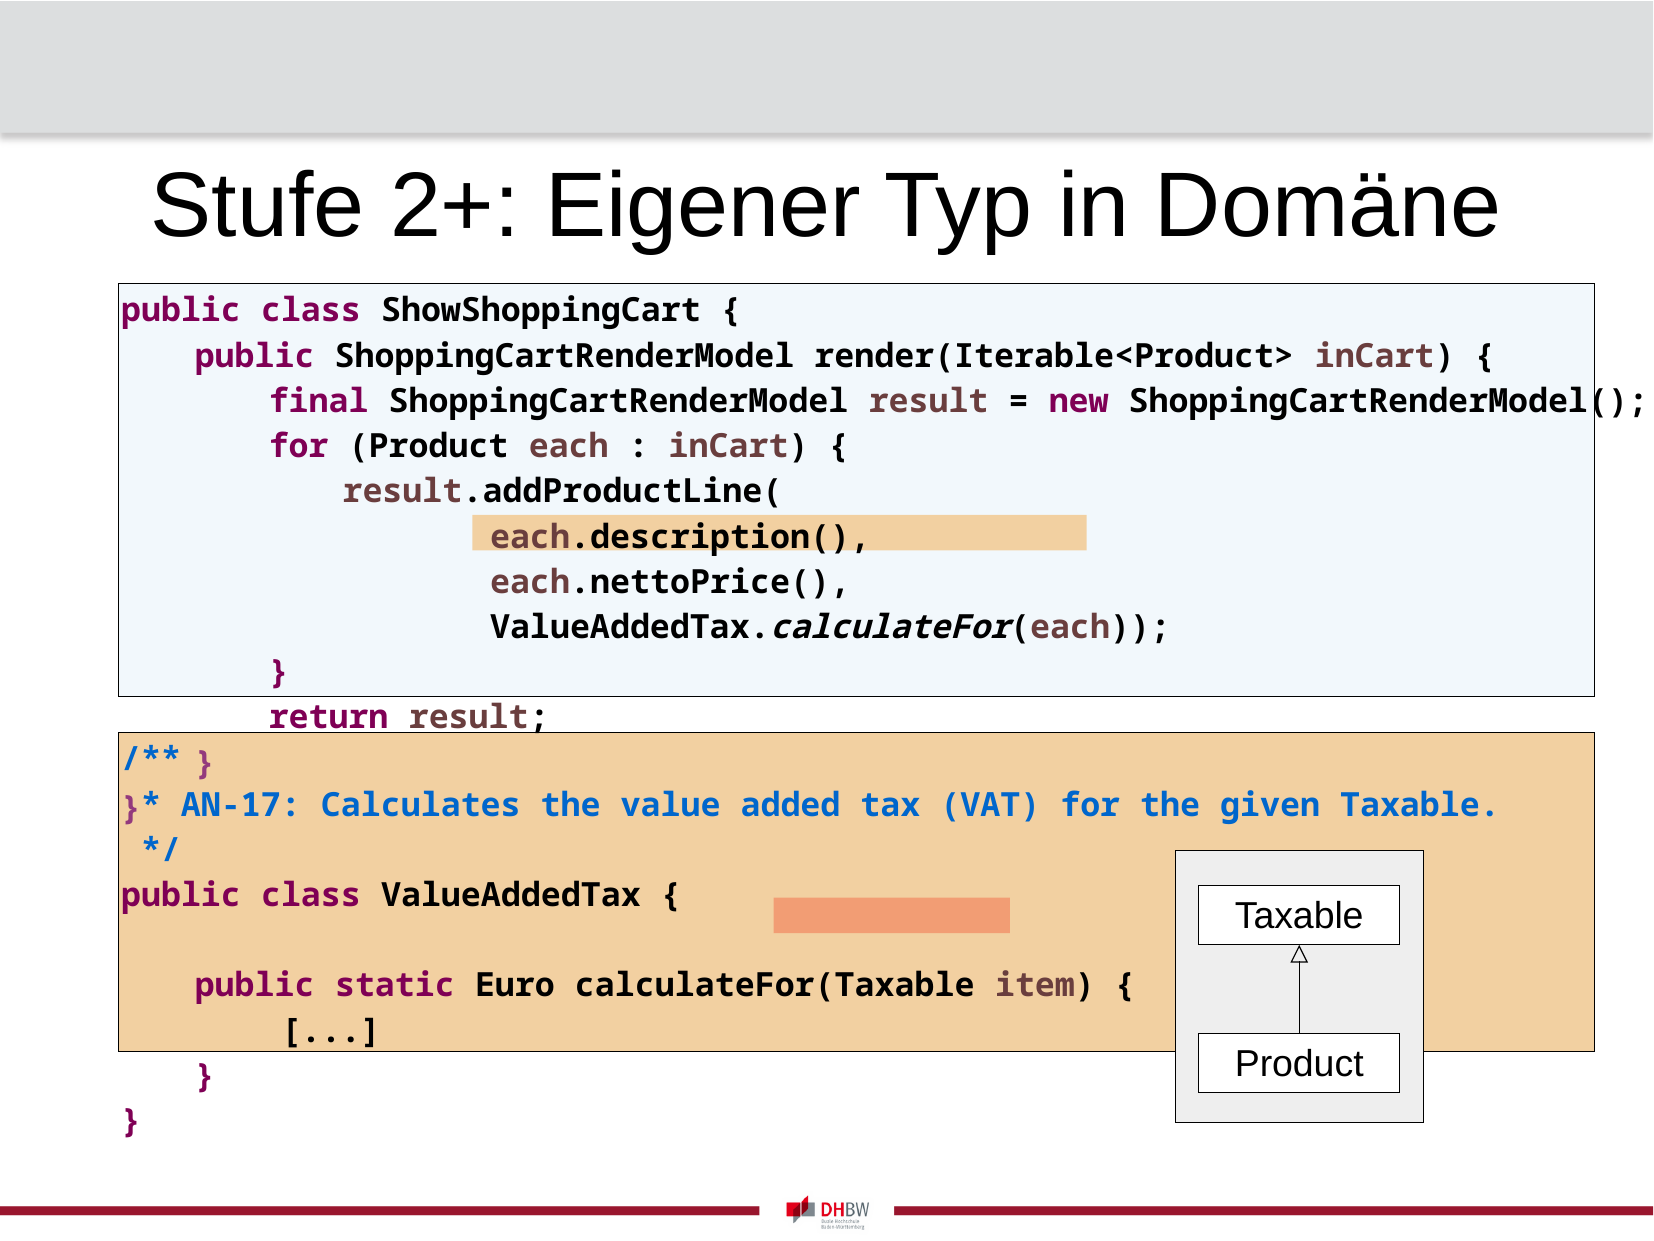

# Stufe 2+: Eigener Typ in Domäne
public class ShowShoppingCart {
	public ShoppingCartRenderModel render(Iterable<Product> inCart) {
		final ShoppingCartRenderModel result = new ShoppingCartRenderModel();
		for (Product each : inCart) {
			result.addProductLine(
					each.description(),
					each.nettoPrice(),
					ValueAddedTax.calculateFor(each));
		}
		return result;
	}
}
/**
 * AN-17: Calculates the value added tax (VAT) for the given Taxable.
 */
public class ValueAddedTax {
	public static Euro calculateFor(Taxable item) {
 [...]
	}
}
Taxable
Product